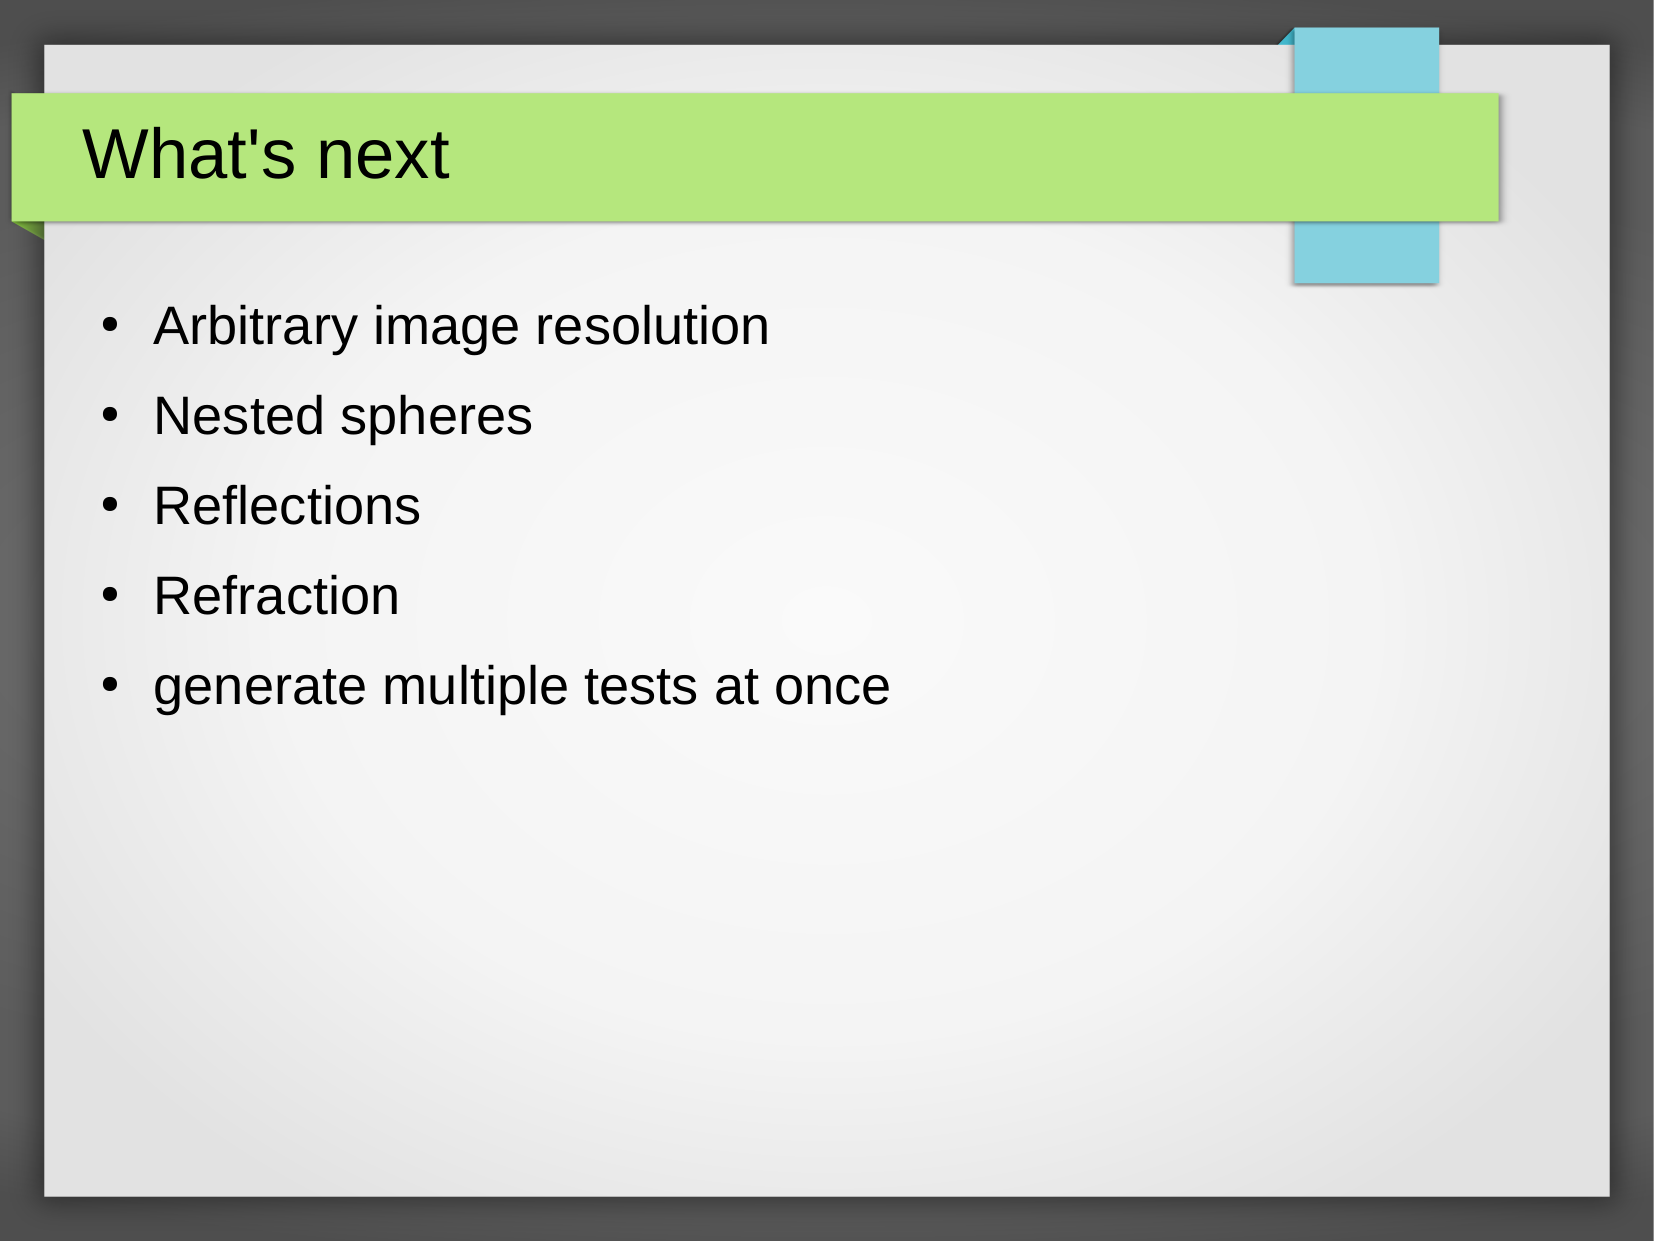

# What's next
Arbitrary image resolution
Nested spheres
Reflections
Refraction
generate multiple tests at once